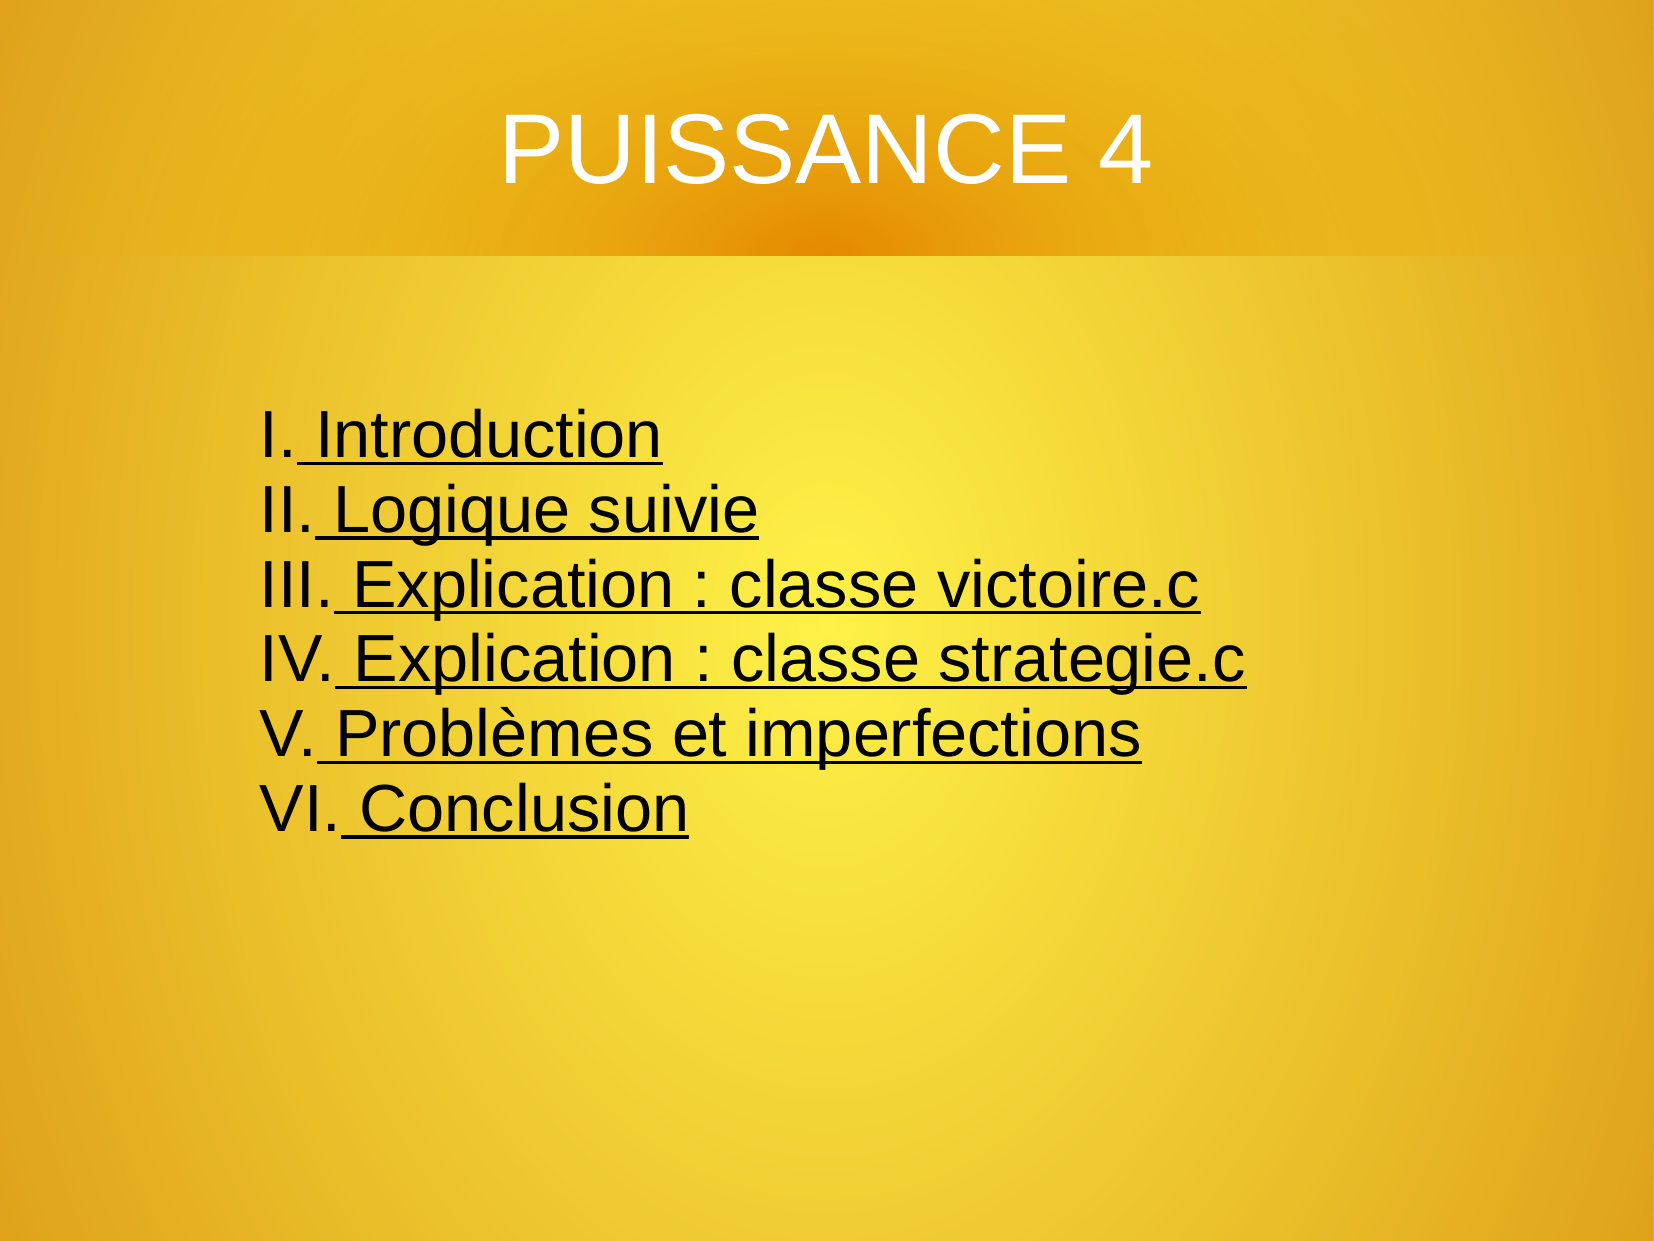

# PUISSANCE 4
 Introduction
 Logique suivie
 Explication : classe victoire.c
 Explication : classe strategie.c
 Problèmes et imperfections
 Conclusion